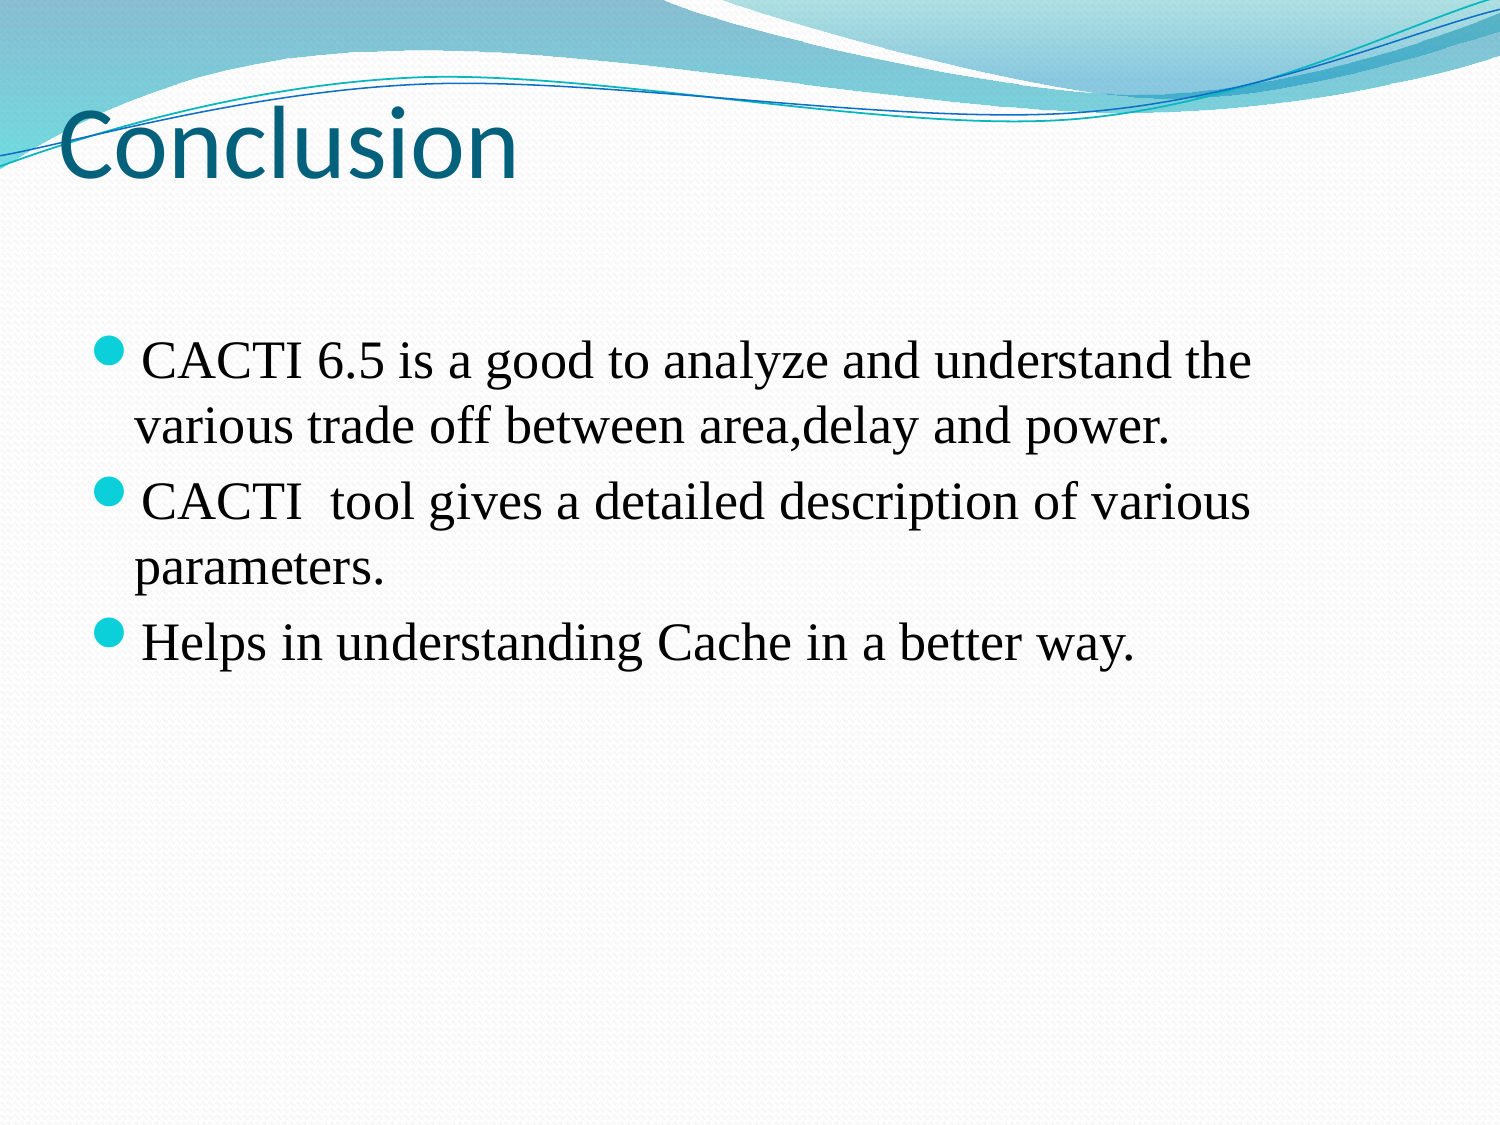

# Conclusion
CACTI 6.5 is a good to analyze and understand the various trade off between area,delay and power.
CACTI tool gives a detailed description of various parameters.
Helps in understanding Cache in a better way.